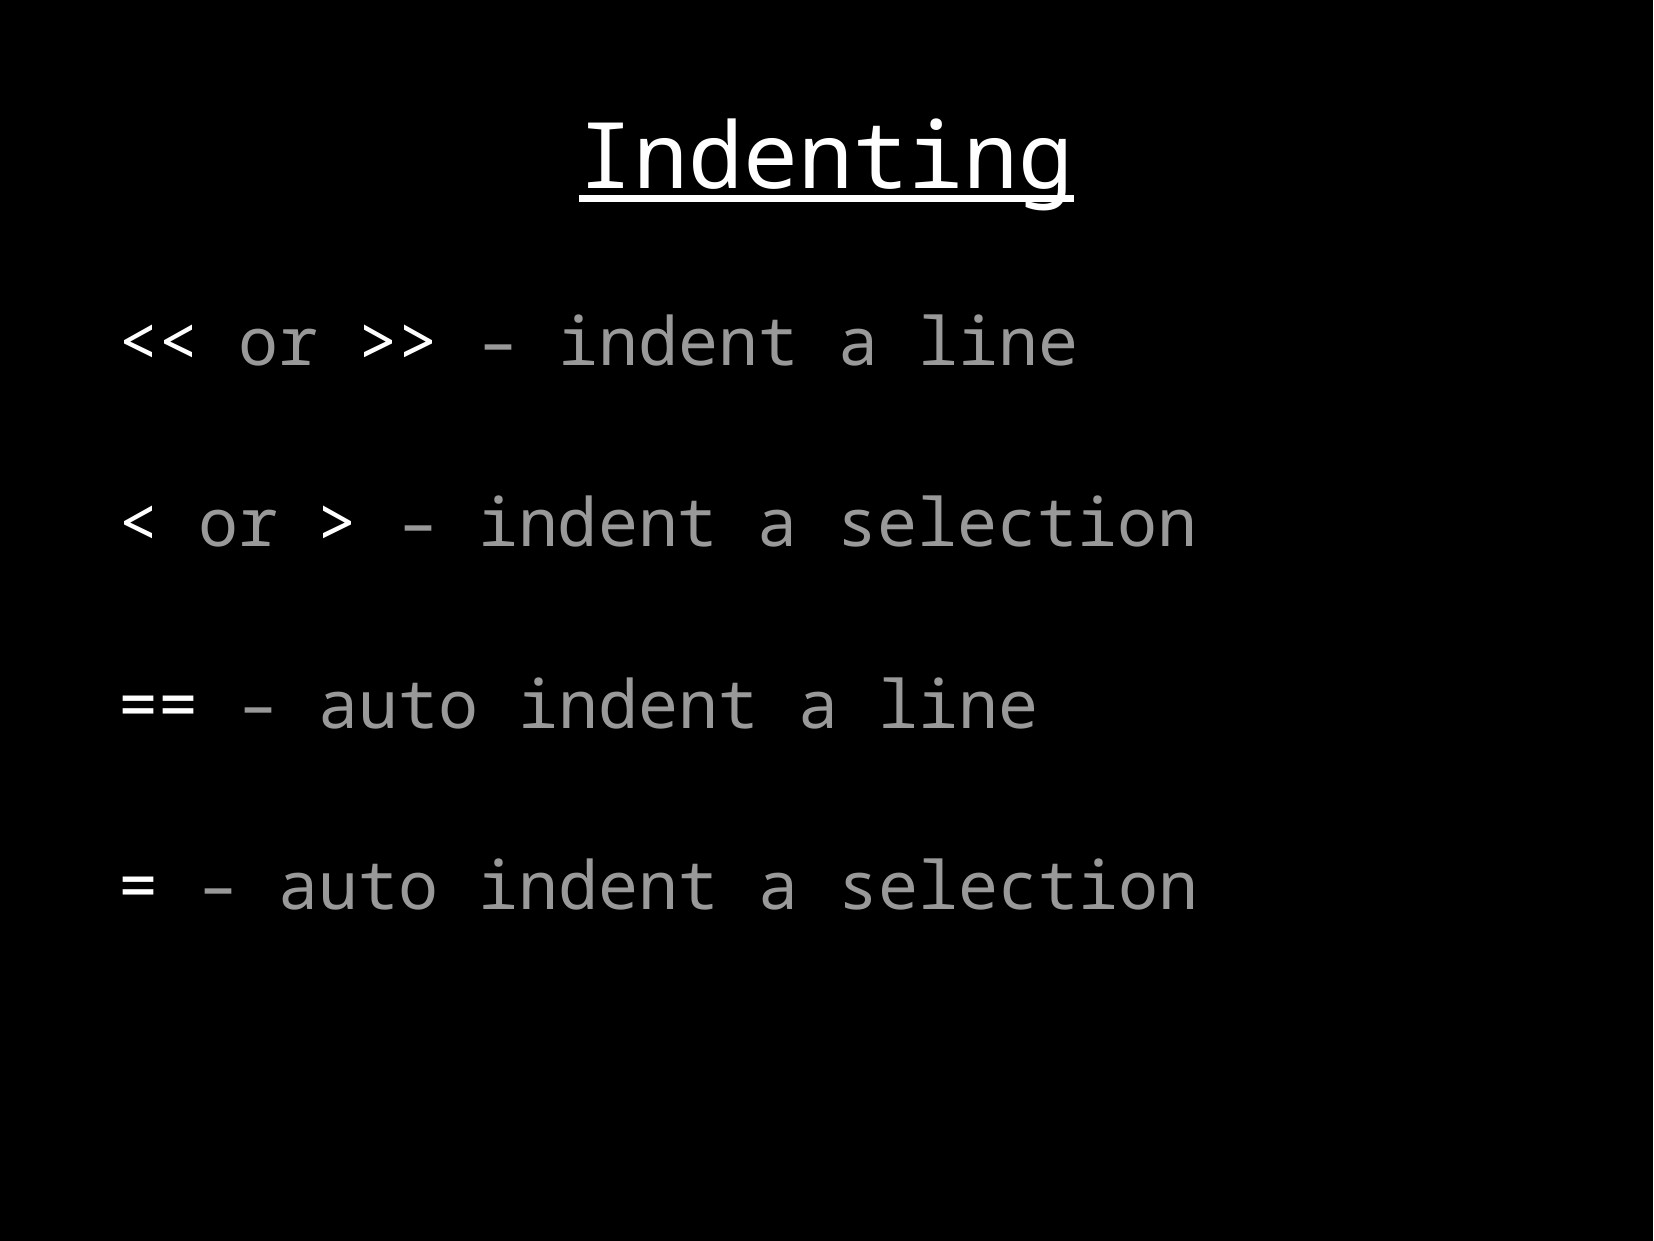

# Indenting
<< or >> – indent a line
< or > – indent a selection
== – auto indent a line
= – auto indent a selection